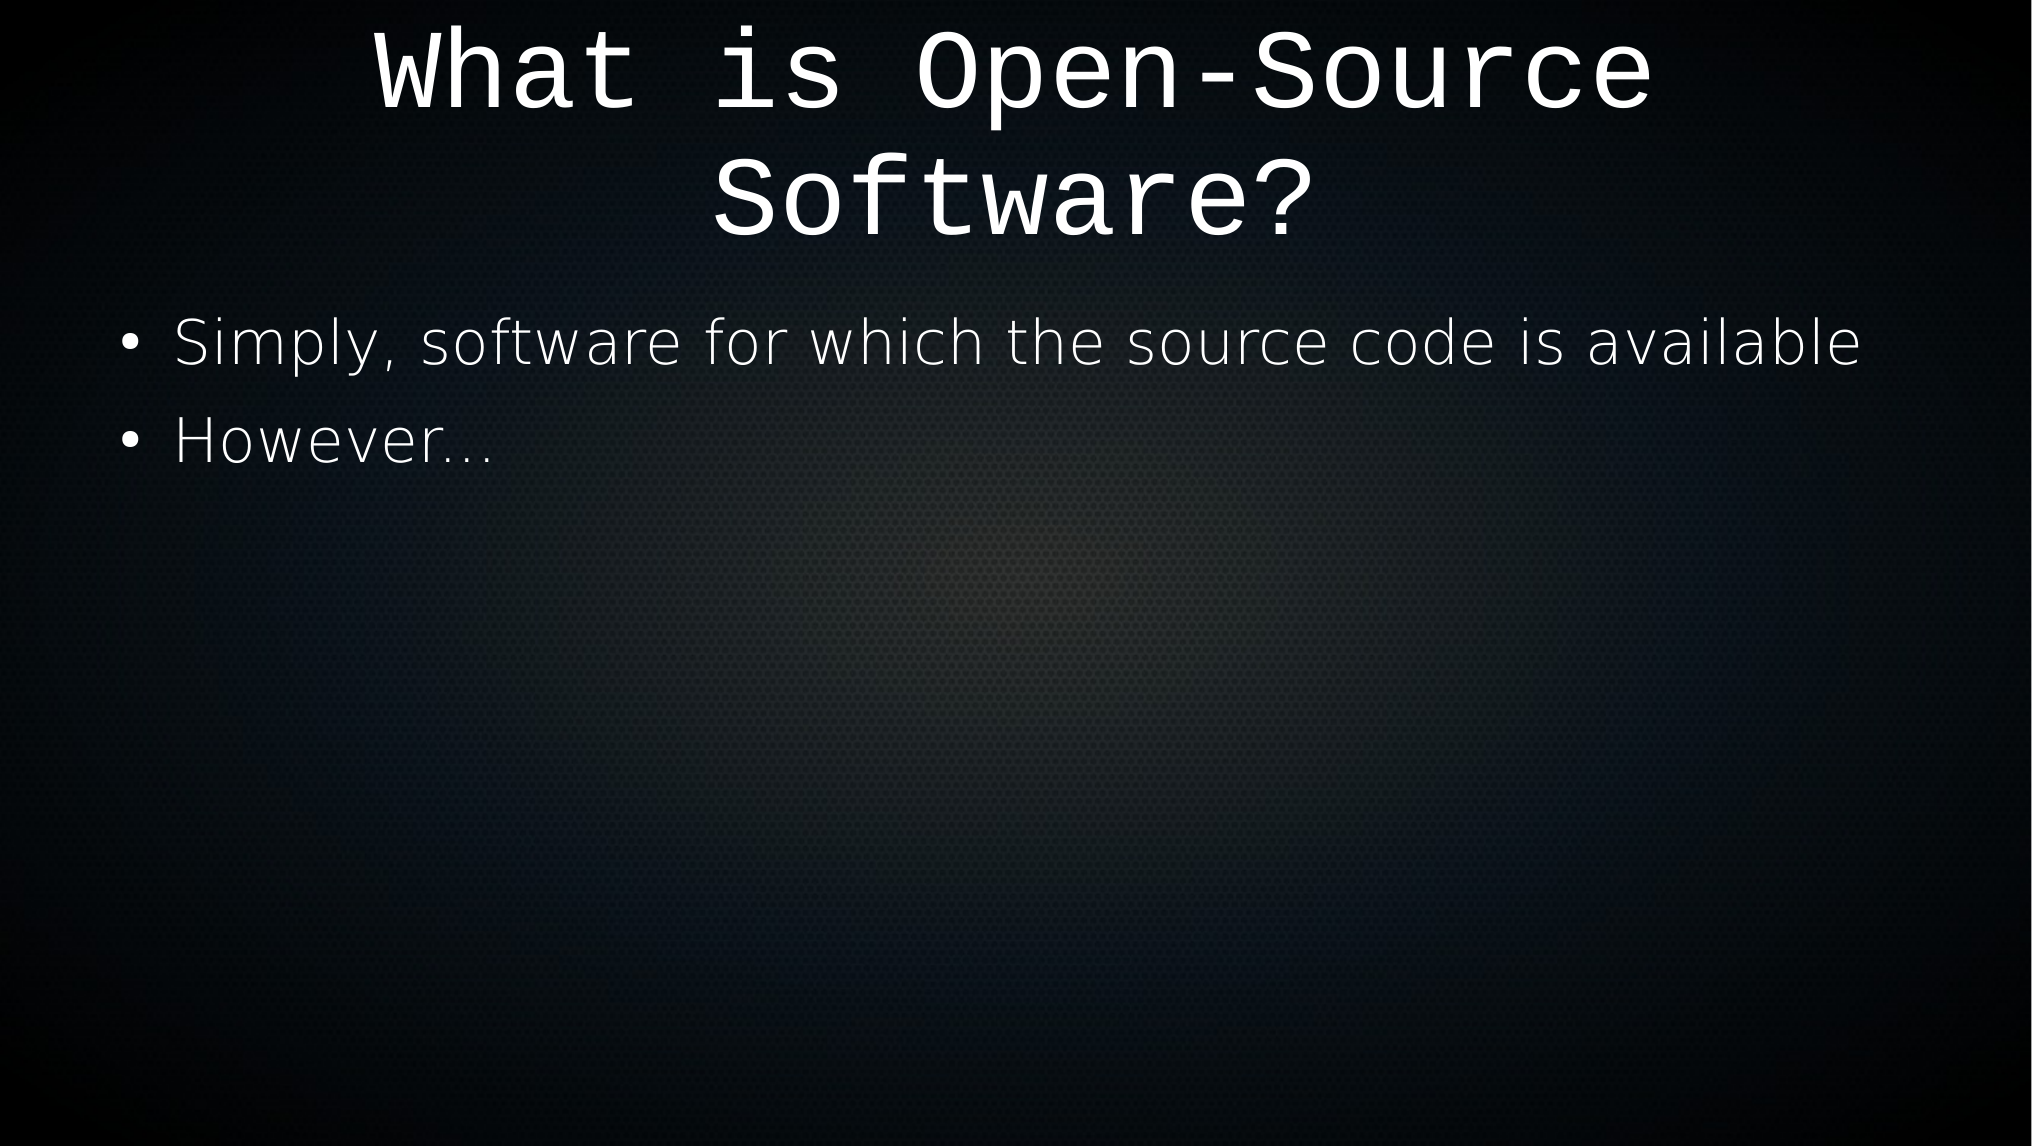

# What is Open-Source Software?
Simply, software for which the source code is available
However...